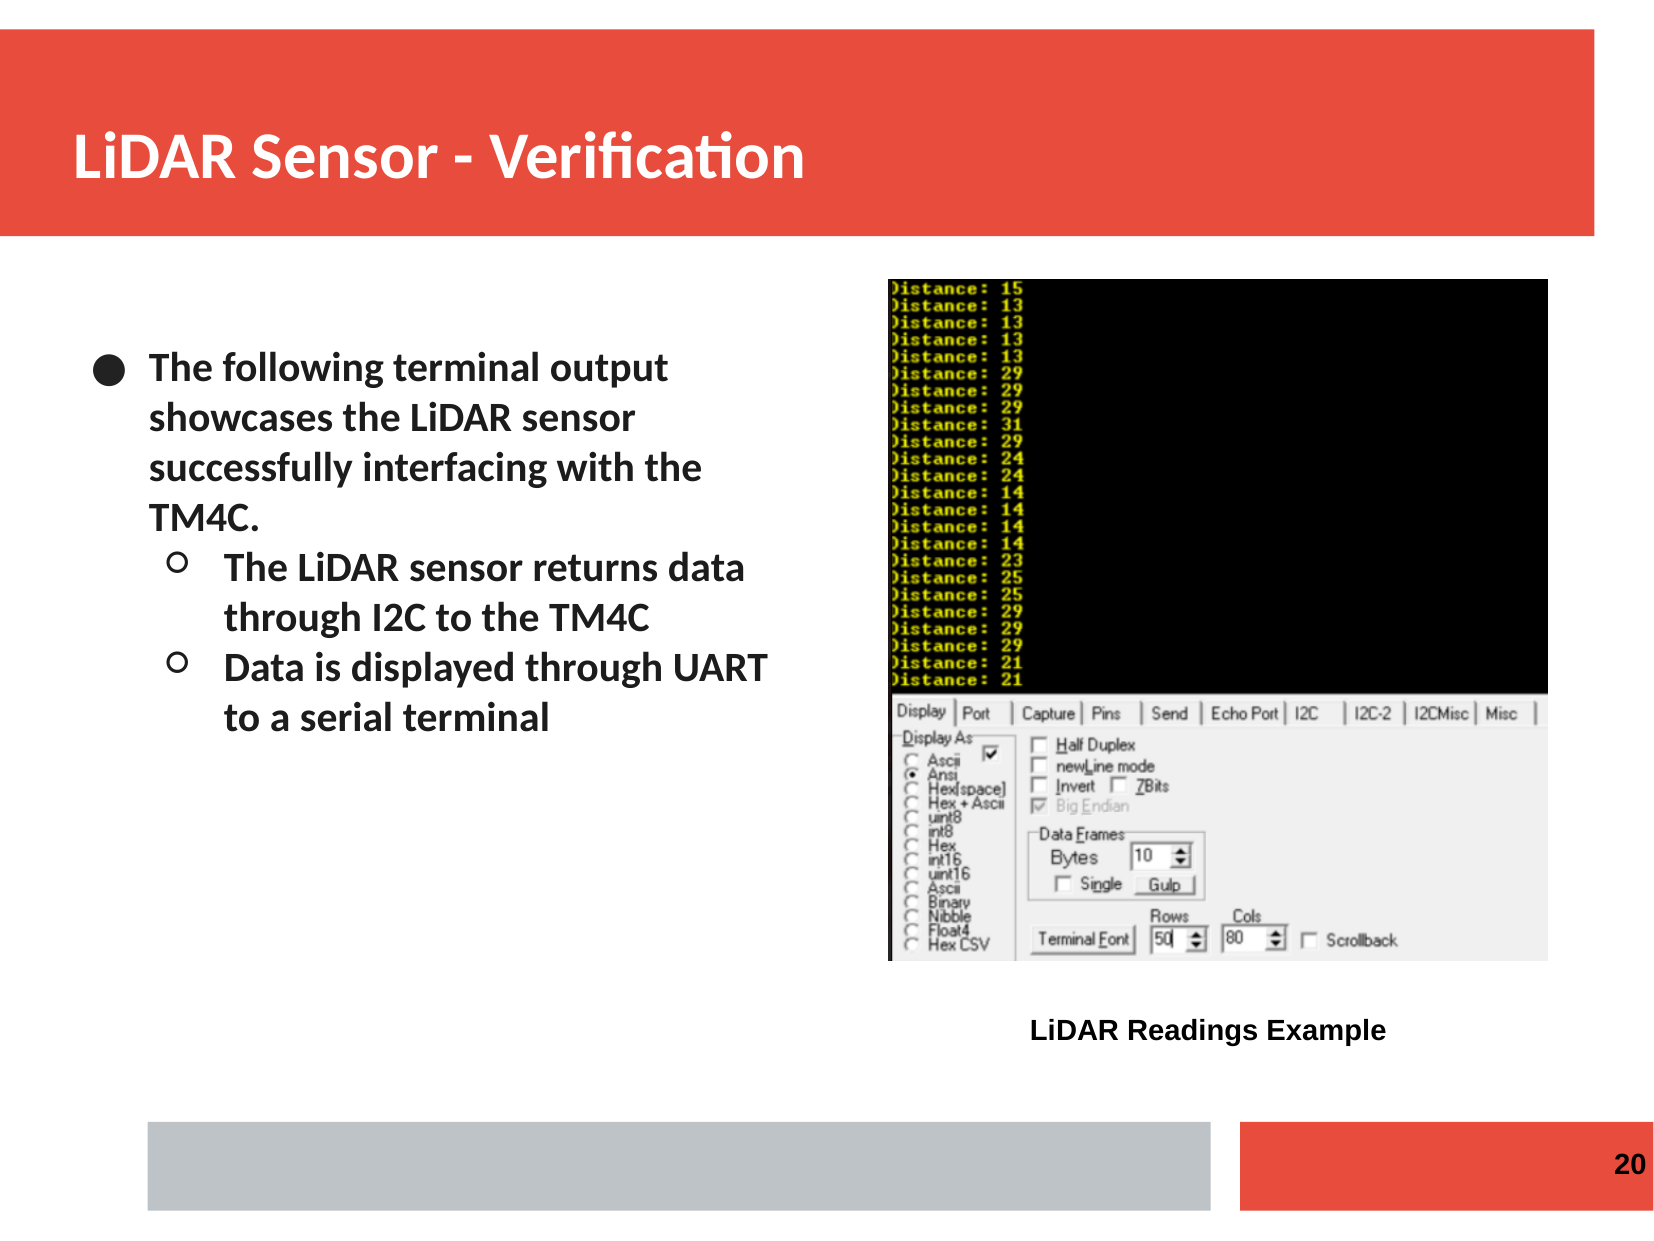

# LiDAR Sensor - Verification
The following terminal output showcases the LiDAR sensor successfully interfacing with the TM4C.
The LiDAR sensor returns data through I2C to the TM4C
Data is displayed through UART to a serial terminal
LiDAR Readings Example